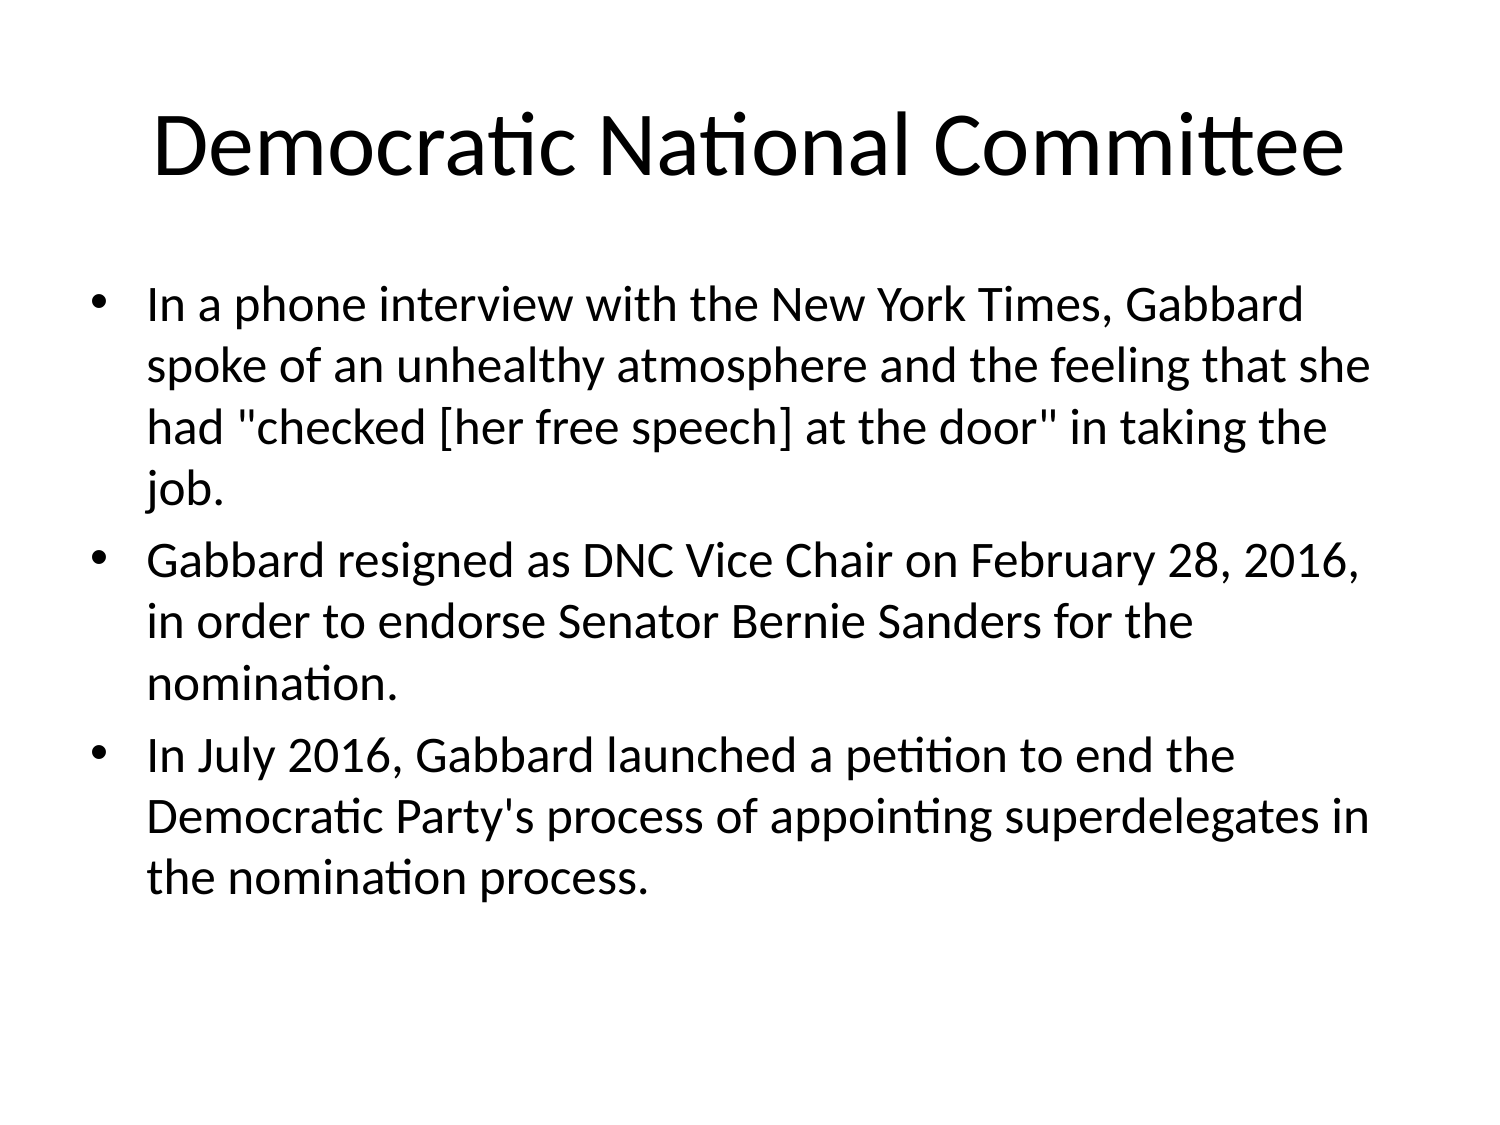

# Democratic National Committee
In a phone interview with the New York Times, Gabbard spoke of an unhealthy atmosphere and the feeling that she had "checked [her free speech] at the door" in taking the job.
Gabbard resigned as DNC Vice Chair on February 28, 2016, in order to endorse Senator Bernie Sanders for the nomination.
In July 2016, Gabbard launched a petition to end the Democratic Party's process of appointing superdelegates in the nomination process.